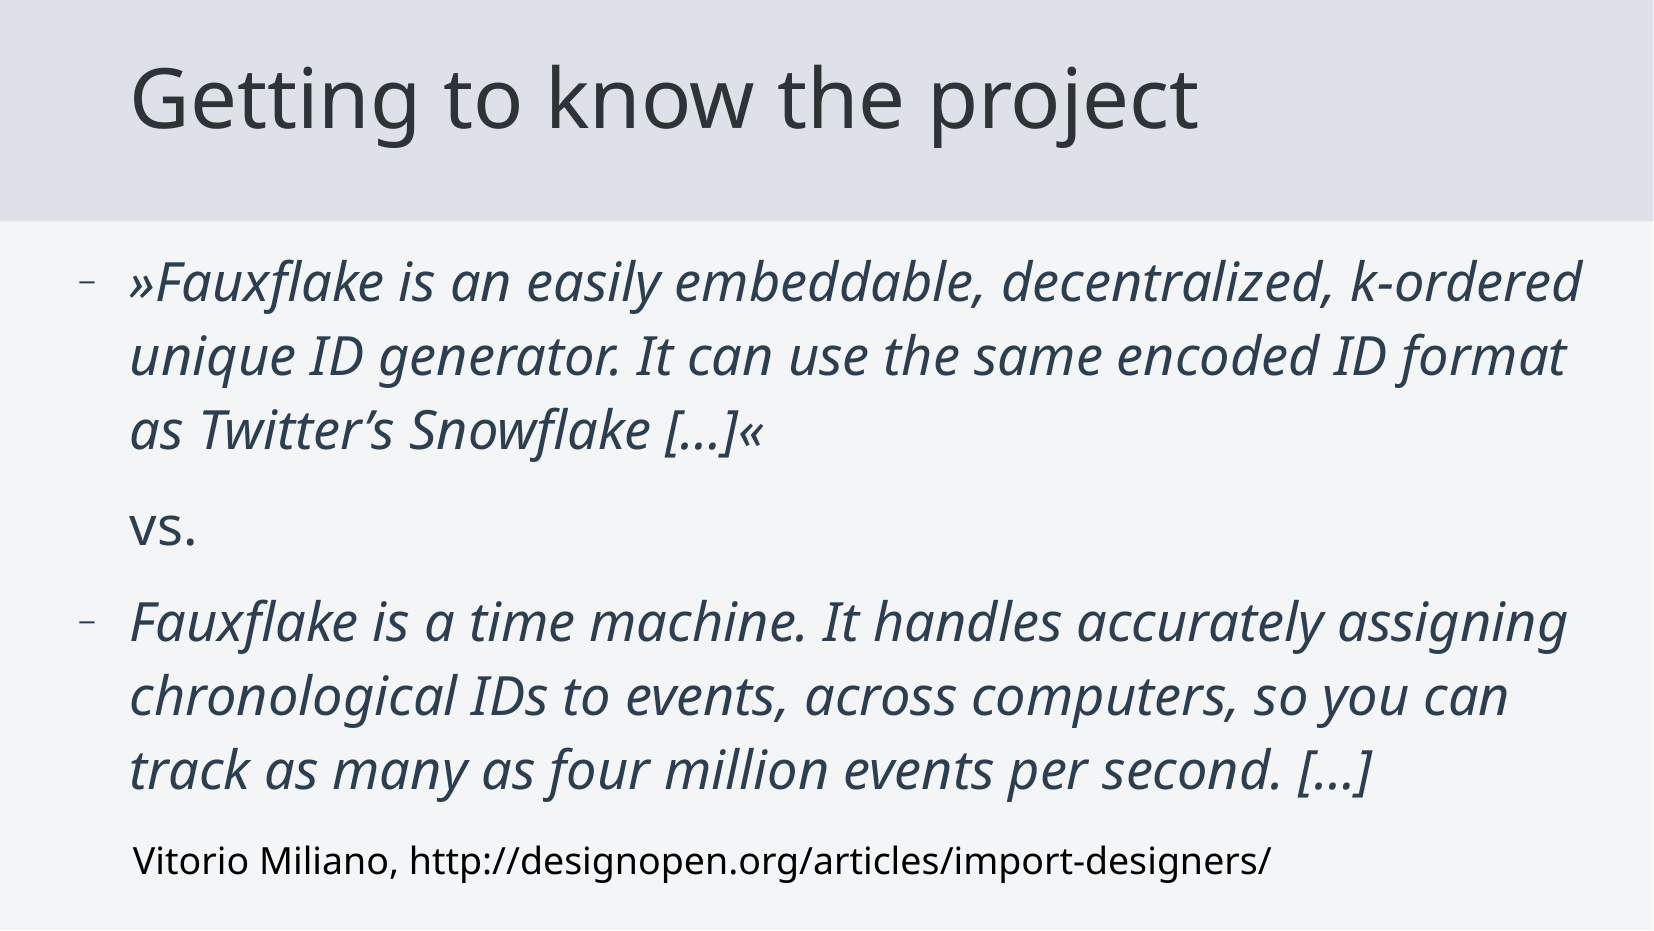

# Getting to know the project
»Fauxflake is an easily embeddable, decentralized, k-ordered unique ID generator. It can use the same encoded ID format as Twitter’s Snowflake […]«
vs.
Fauxflake is a time machine. It handles accurately assigning chronological IDs to events, across computers, so you can track as many as four million events per second. […]
Vitorio Miliano, http://designopen.org/articles/import-designers/